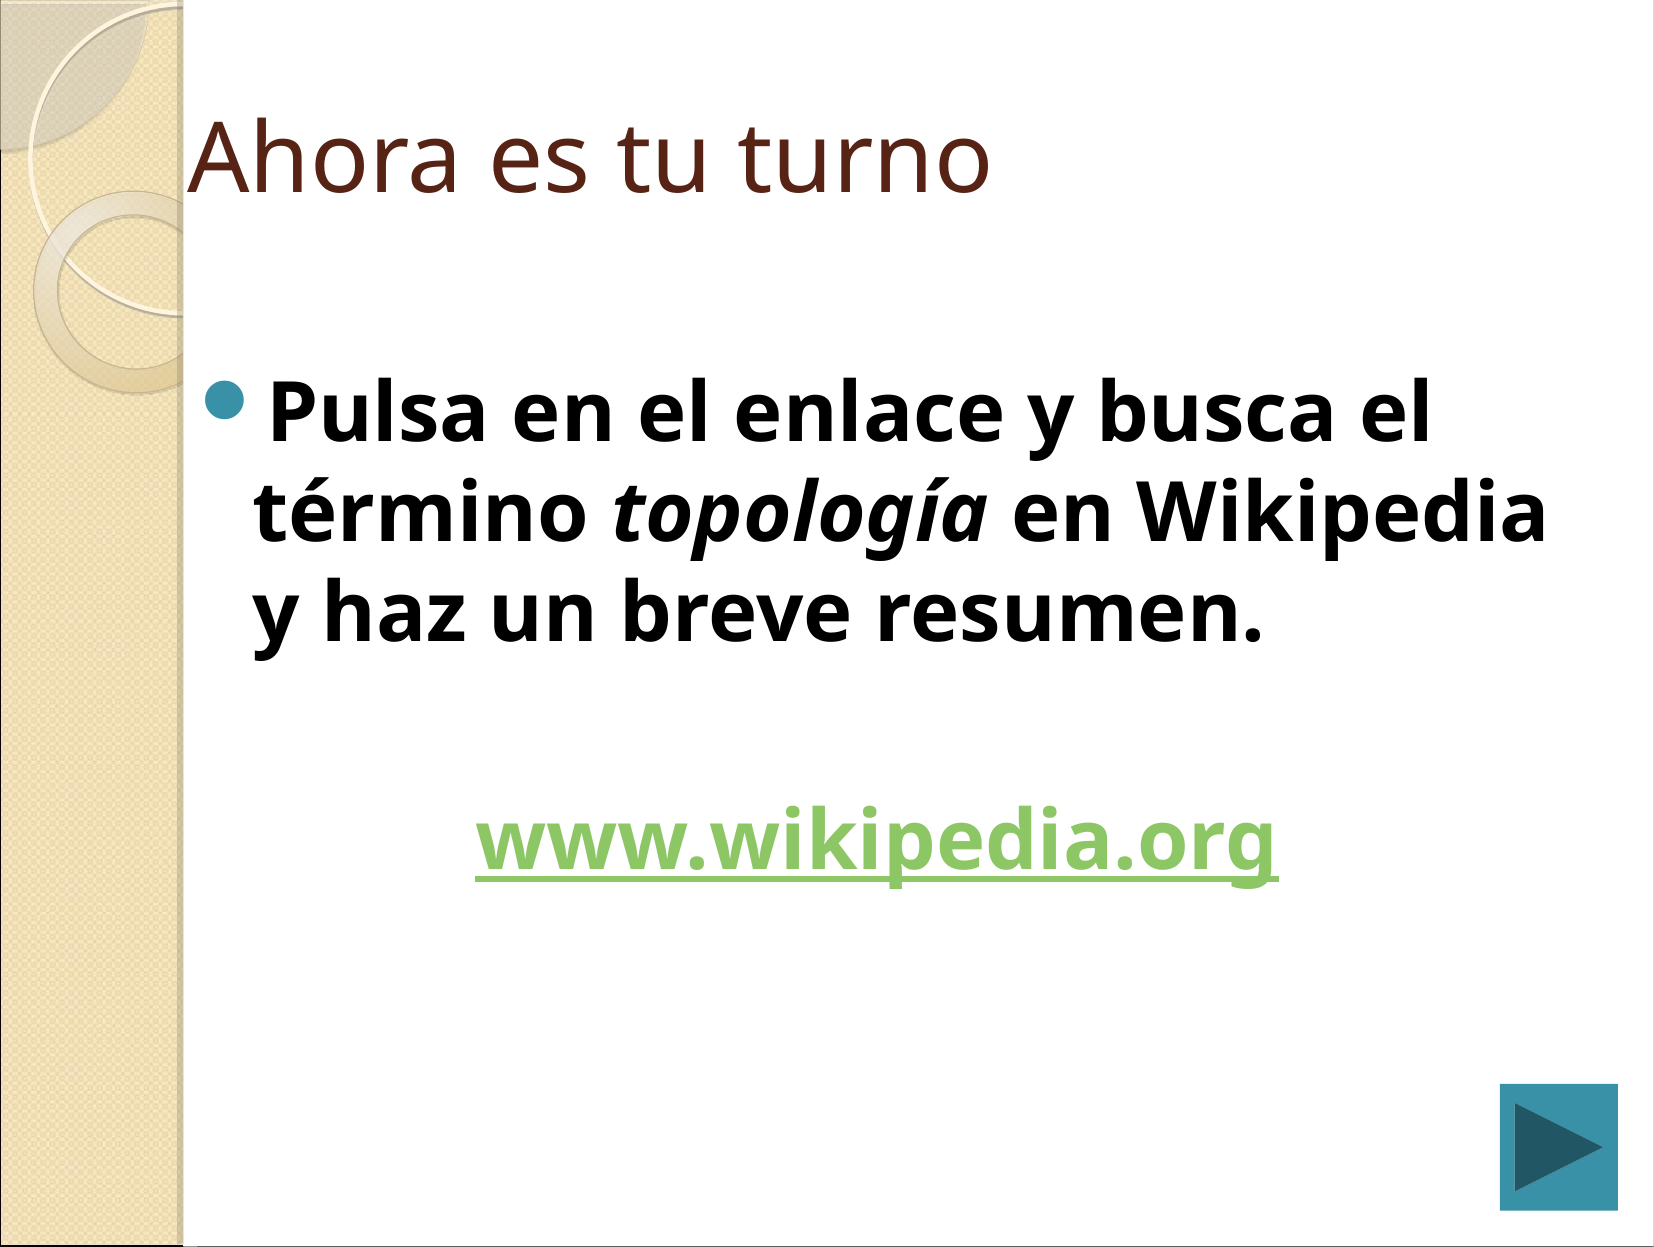

# Ahora es tu turno
Pulsa en el enlace y busca el término topología en Wikipedia y haz un breve resumen.
www.wikipedia.org